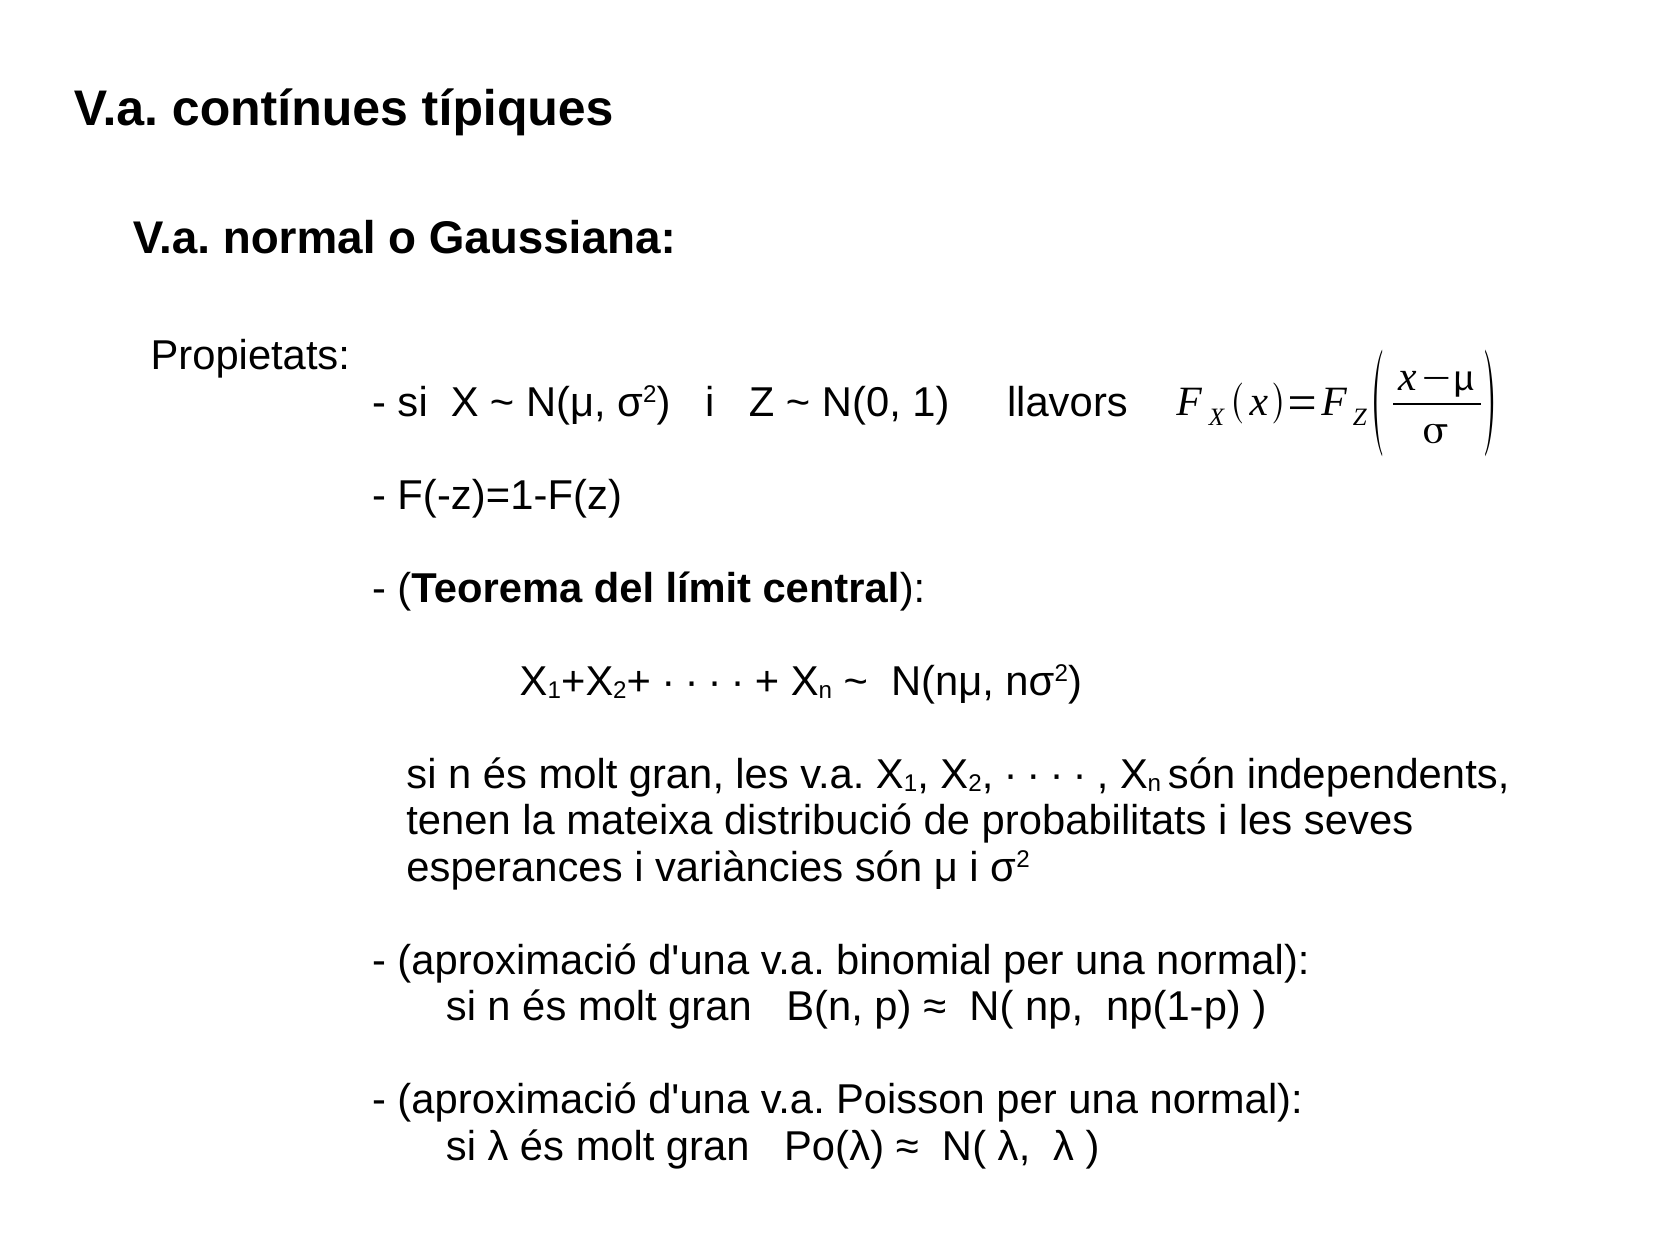

V.a. contínues típiques
V.a. normal o Gaussiana:
Propietats:
			- si X ~ N(μ, σ2) i Z ~ N(0, 1) llavors
			- F(-z)=1-F(z)
			- (Teorema del límit central):
					X1+X2+ ∙ ∙ ∙ ∙ + Xn ~ N(nμ, nσ2)
			 si n és molt gran, les v.a. X1, X2, ∙ ∙ ∙ ∙ , Xn són independents,
			 tenen la mateixa distribució de probabilitats i les seves
			 esperances i variàncies són μ i σ2
			- (aproximació d'una v.a. binomial per una normal):
				si n és molt gran B(n, p) ≈ N( np, np(1-p) )
			- (aproximació d'una v.a. Poisson per una normal):
				si λ és molt gran Po(λ) ≈ N( λ, λ )